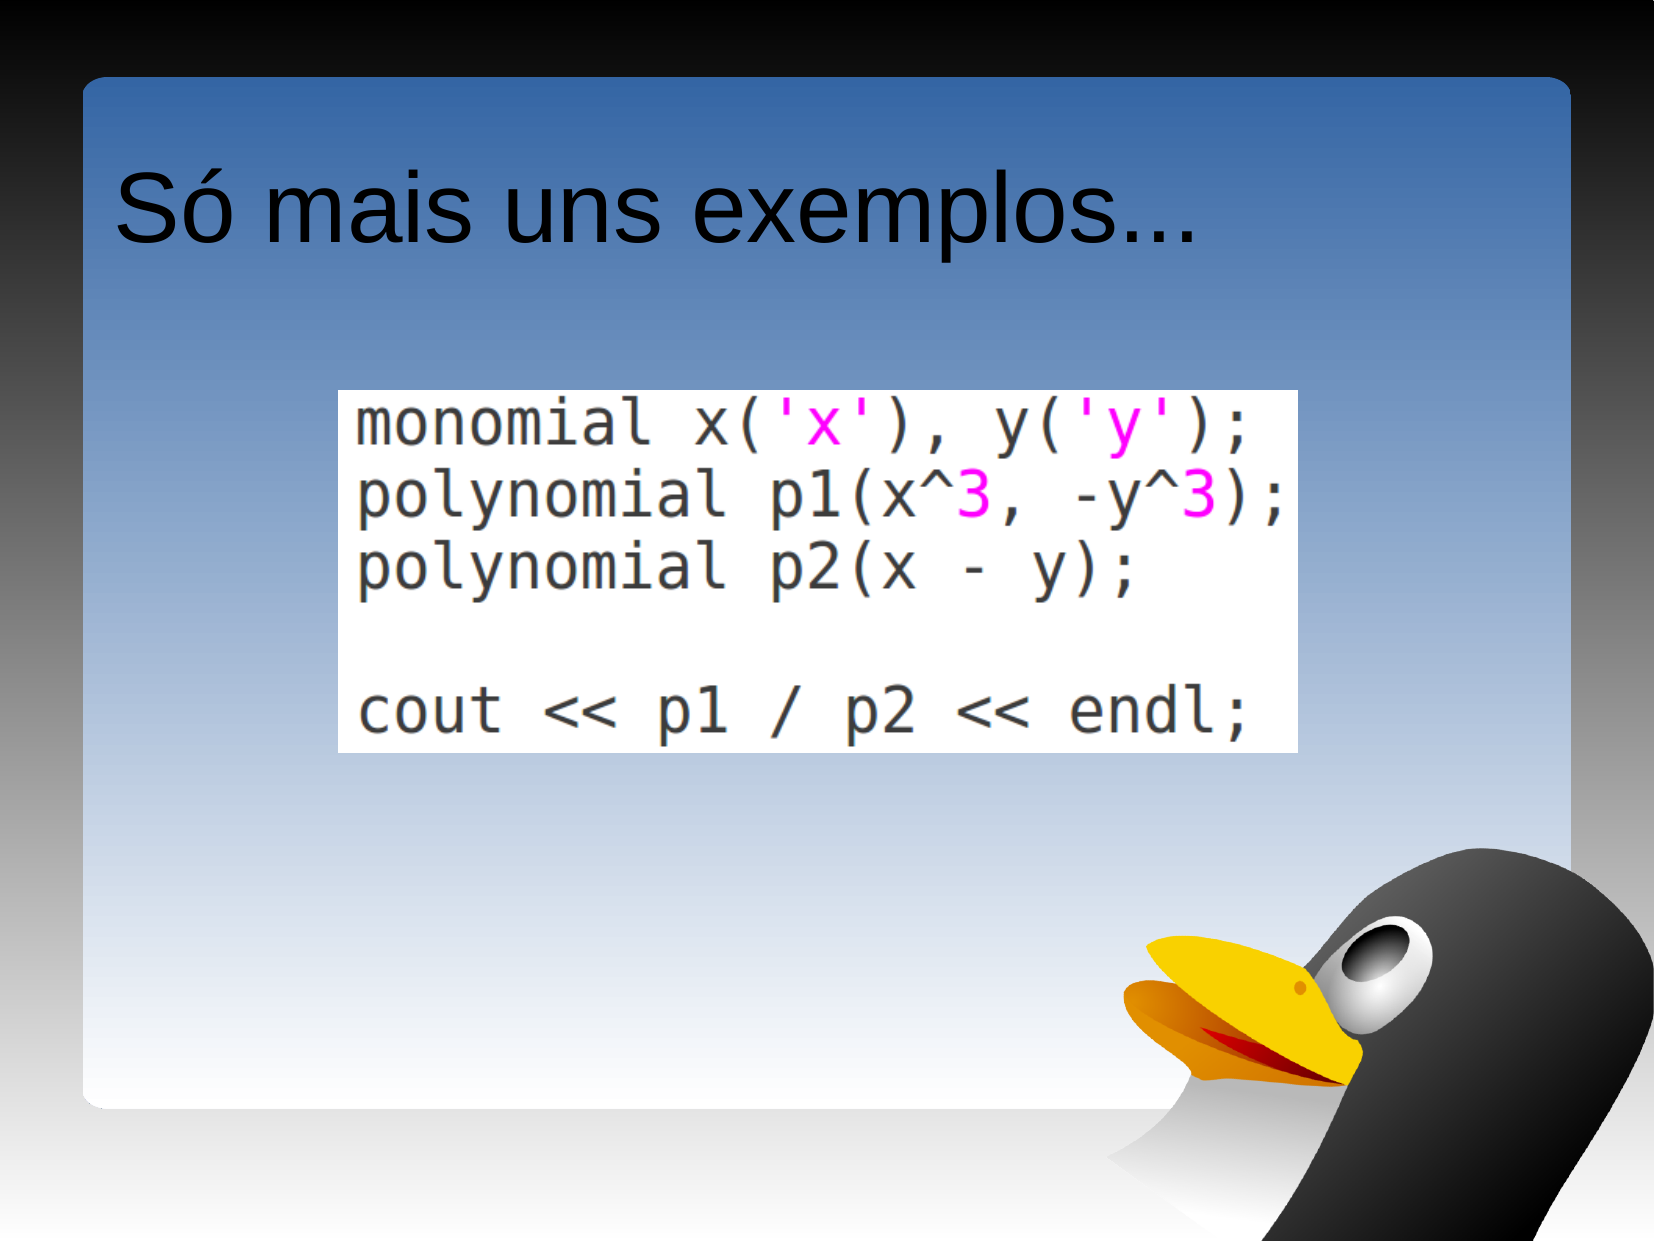

Só mais uns exemplos...
x^2 + x*y + y^2